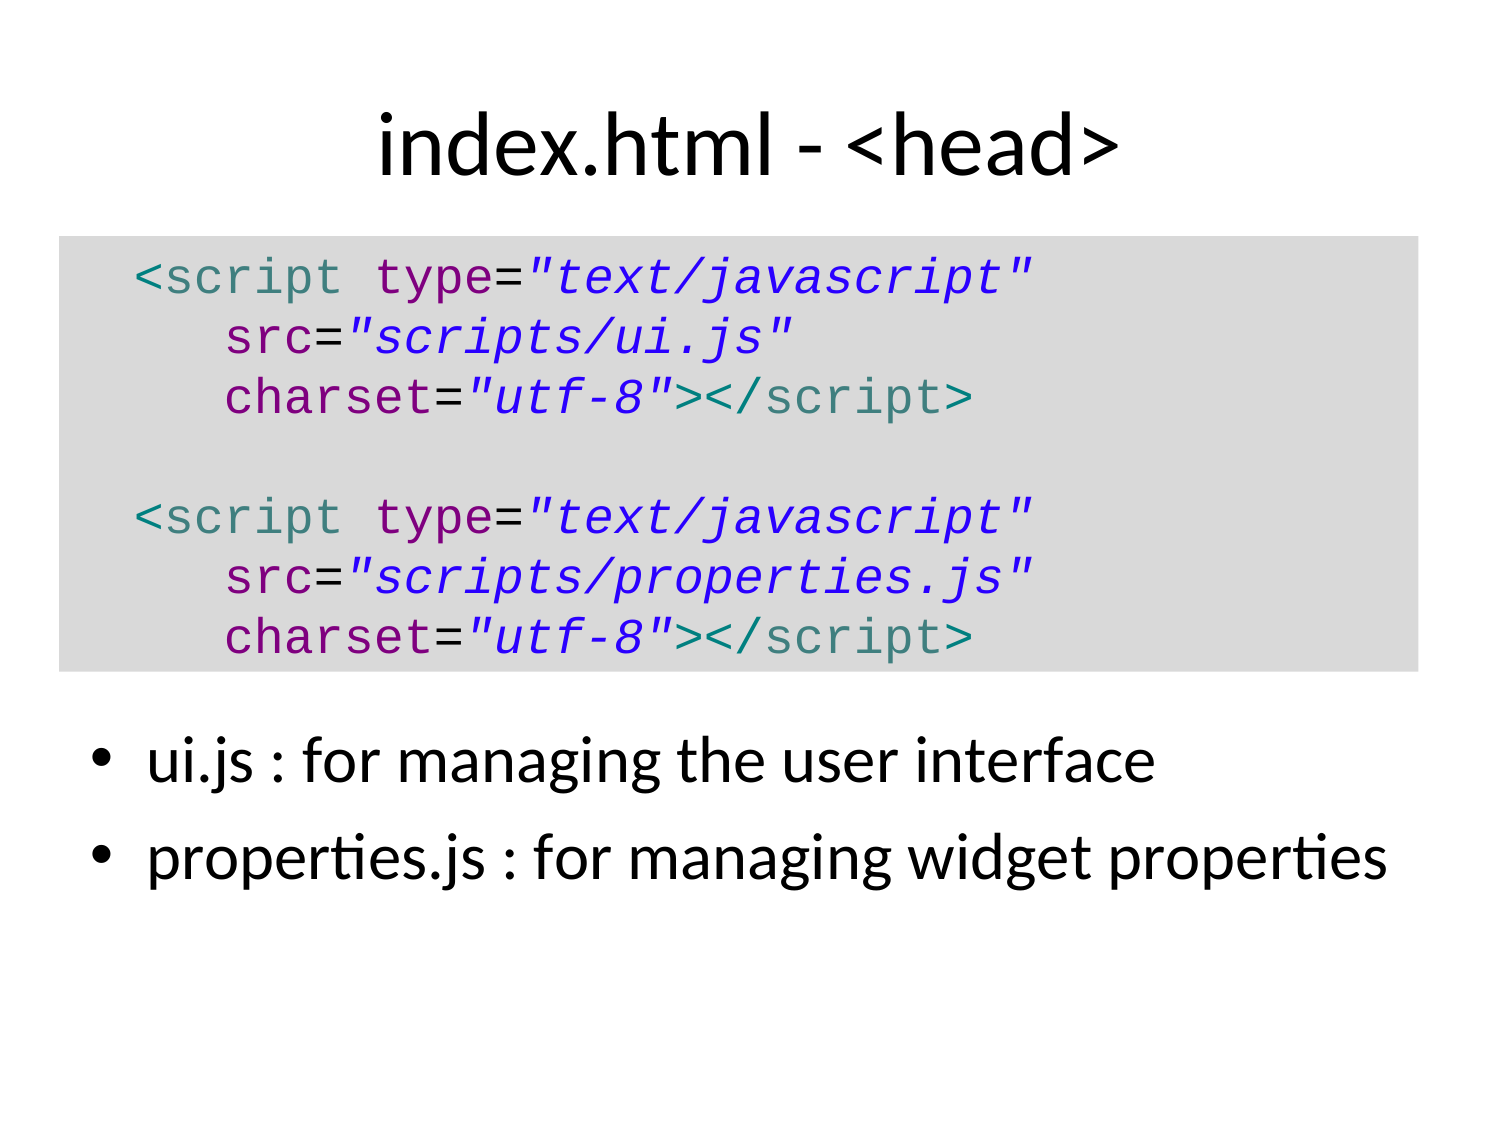

# index.html - <head>
 <script type="text/javascript"
	src="scripts/ui.js"
	charset="utf-8"></script>
 <script type="text/javascript"
	src="scripts/properties.js"
	charset="utf-8"></script>
ui.js : for managing the user interface
properties.js : for managing widget properties